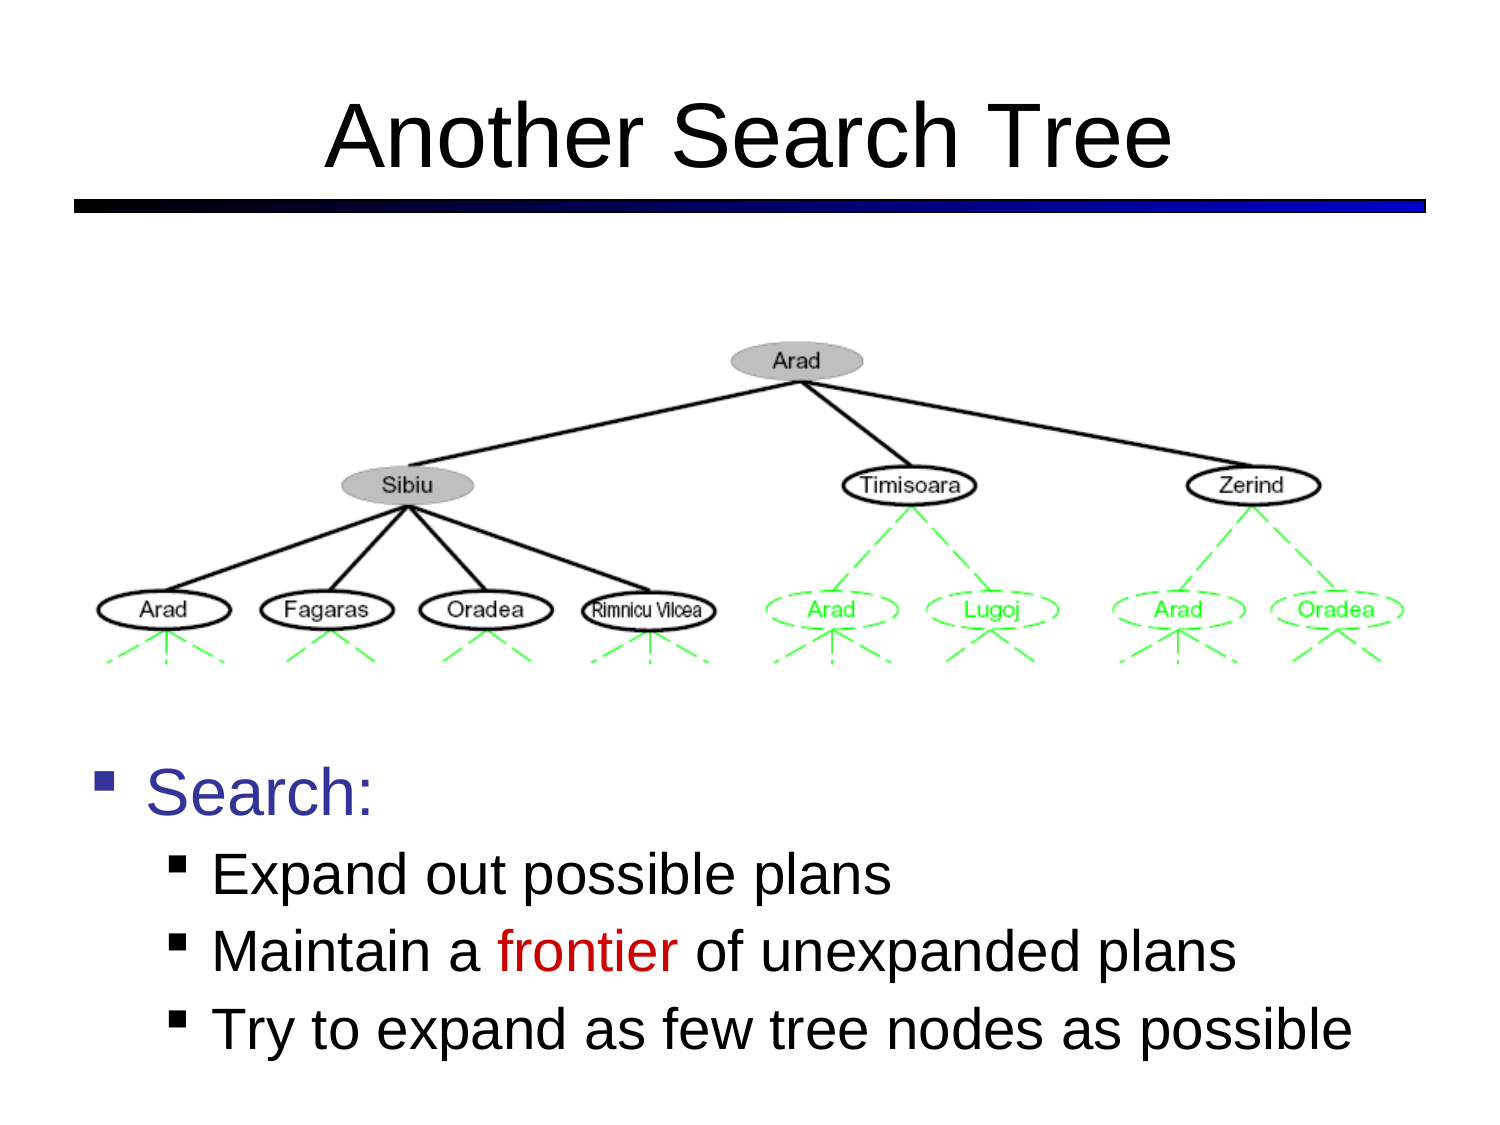

Another Search Tree
Search:
Expand out possible plans
Maintain a frontier of unexpanded plans
Try to expand as few tree nodes as possible